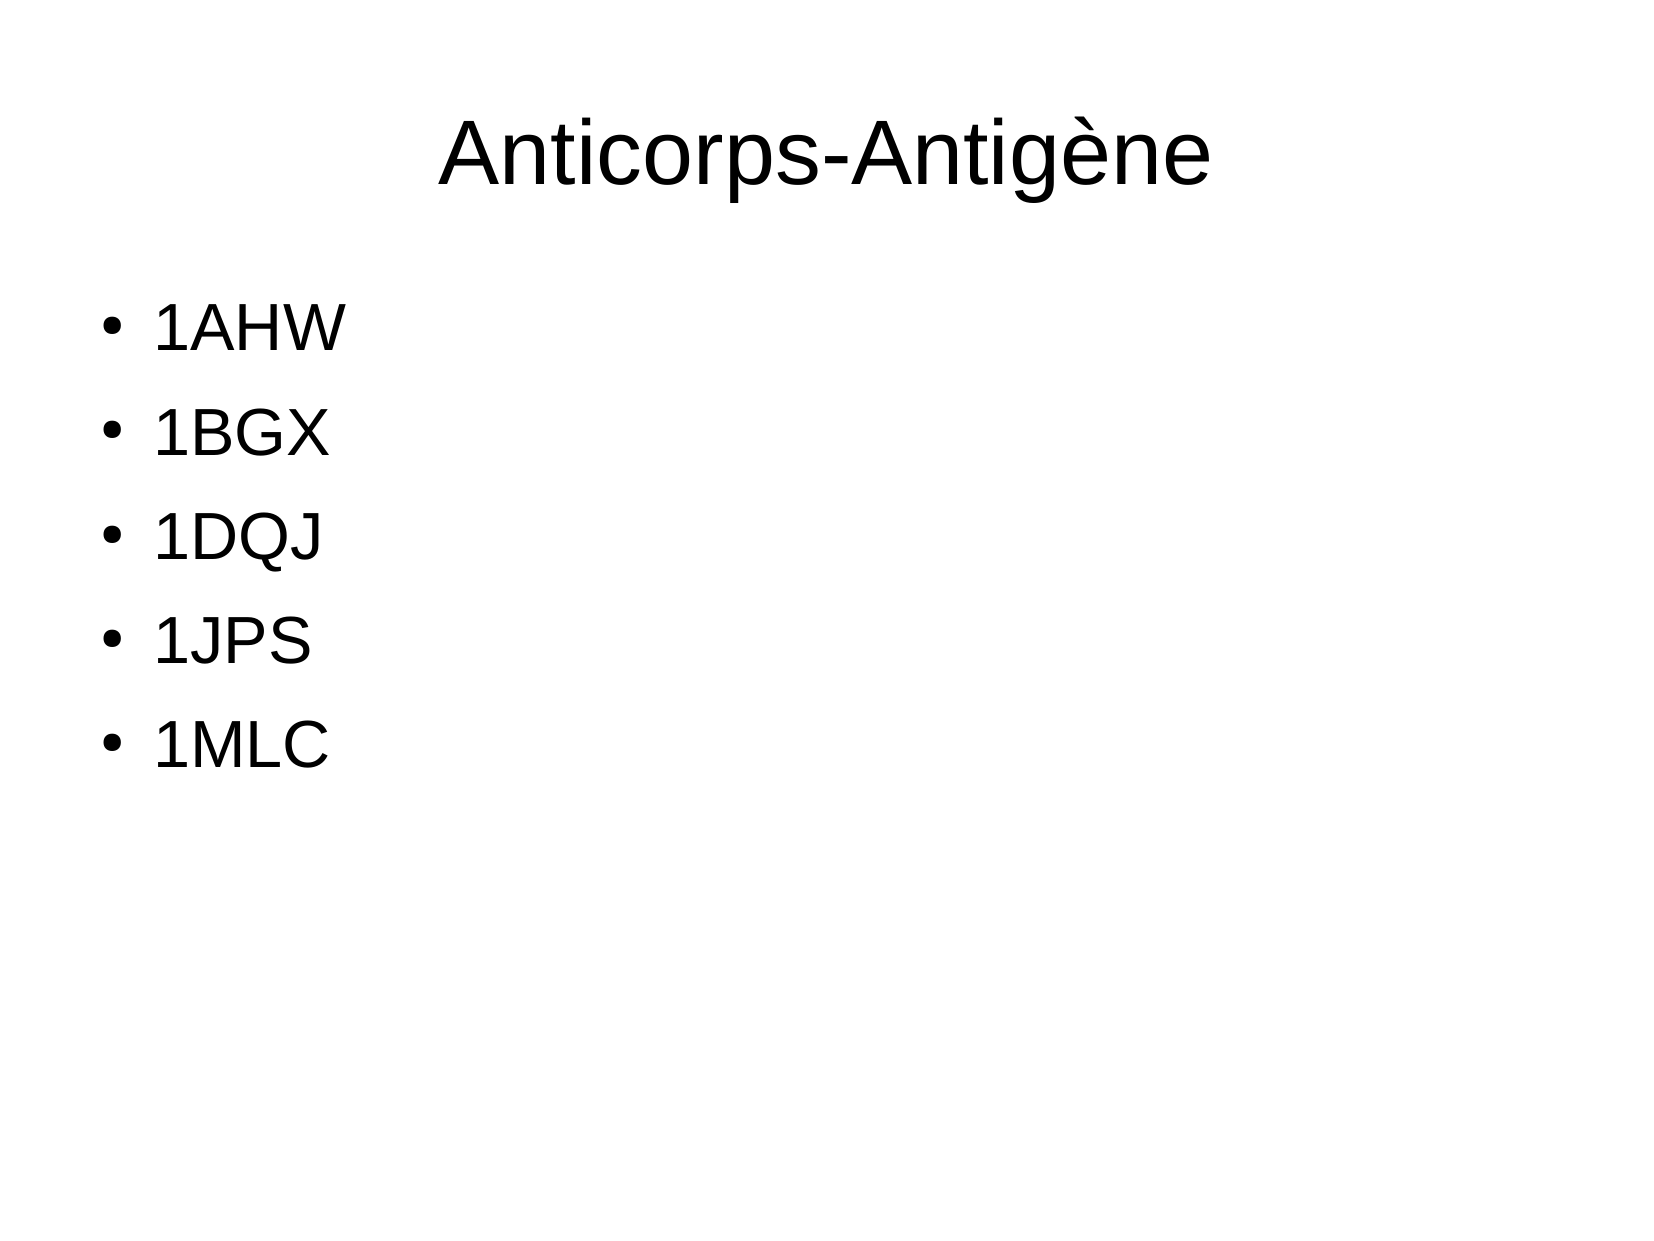

# Anticorps-Antigène
1AHW
1BGX
1DQJ
1JPS
1MLC